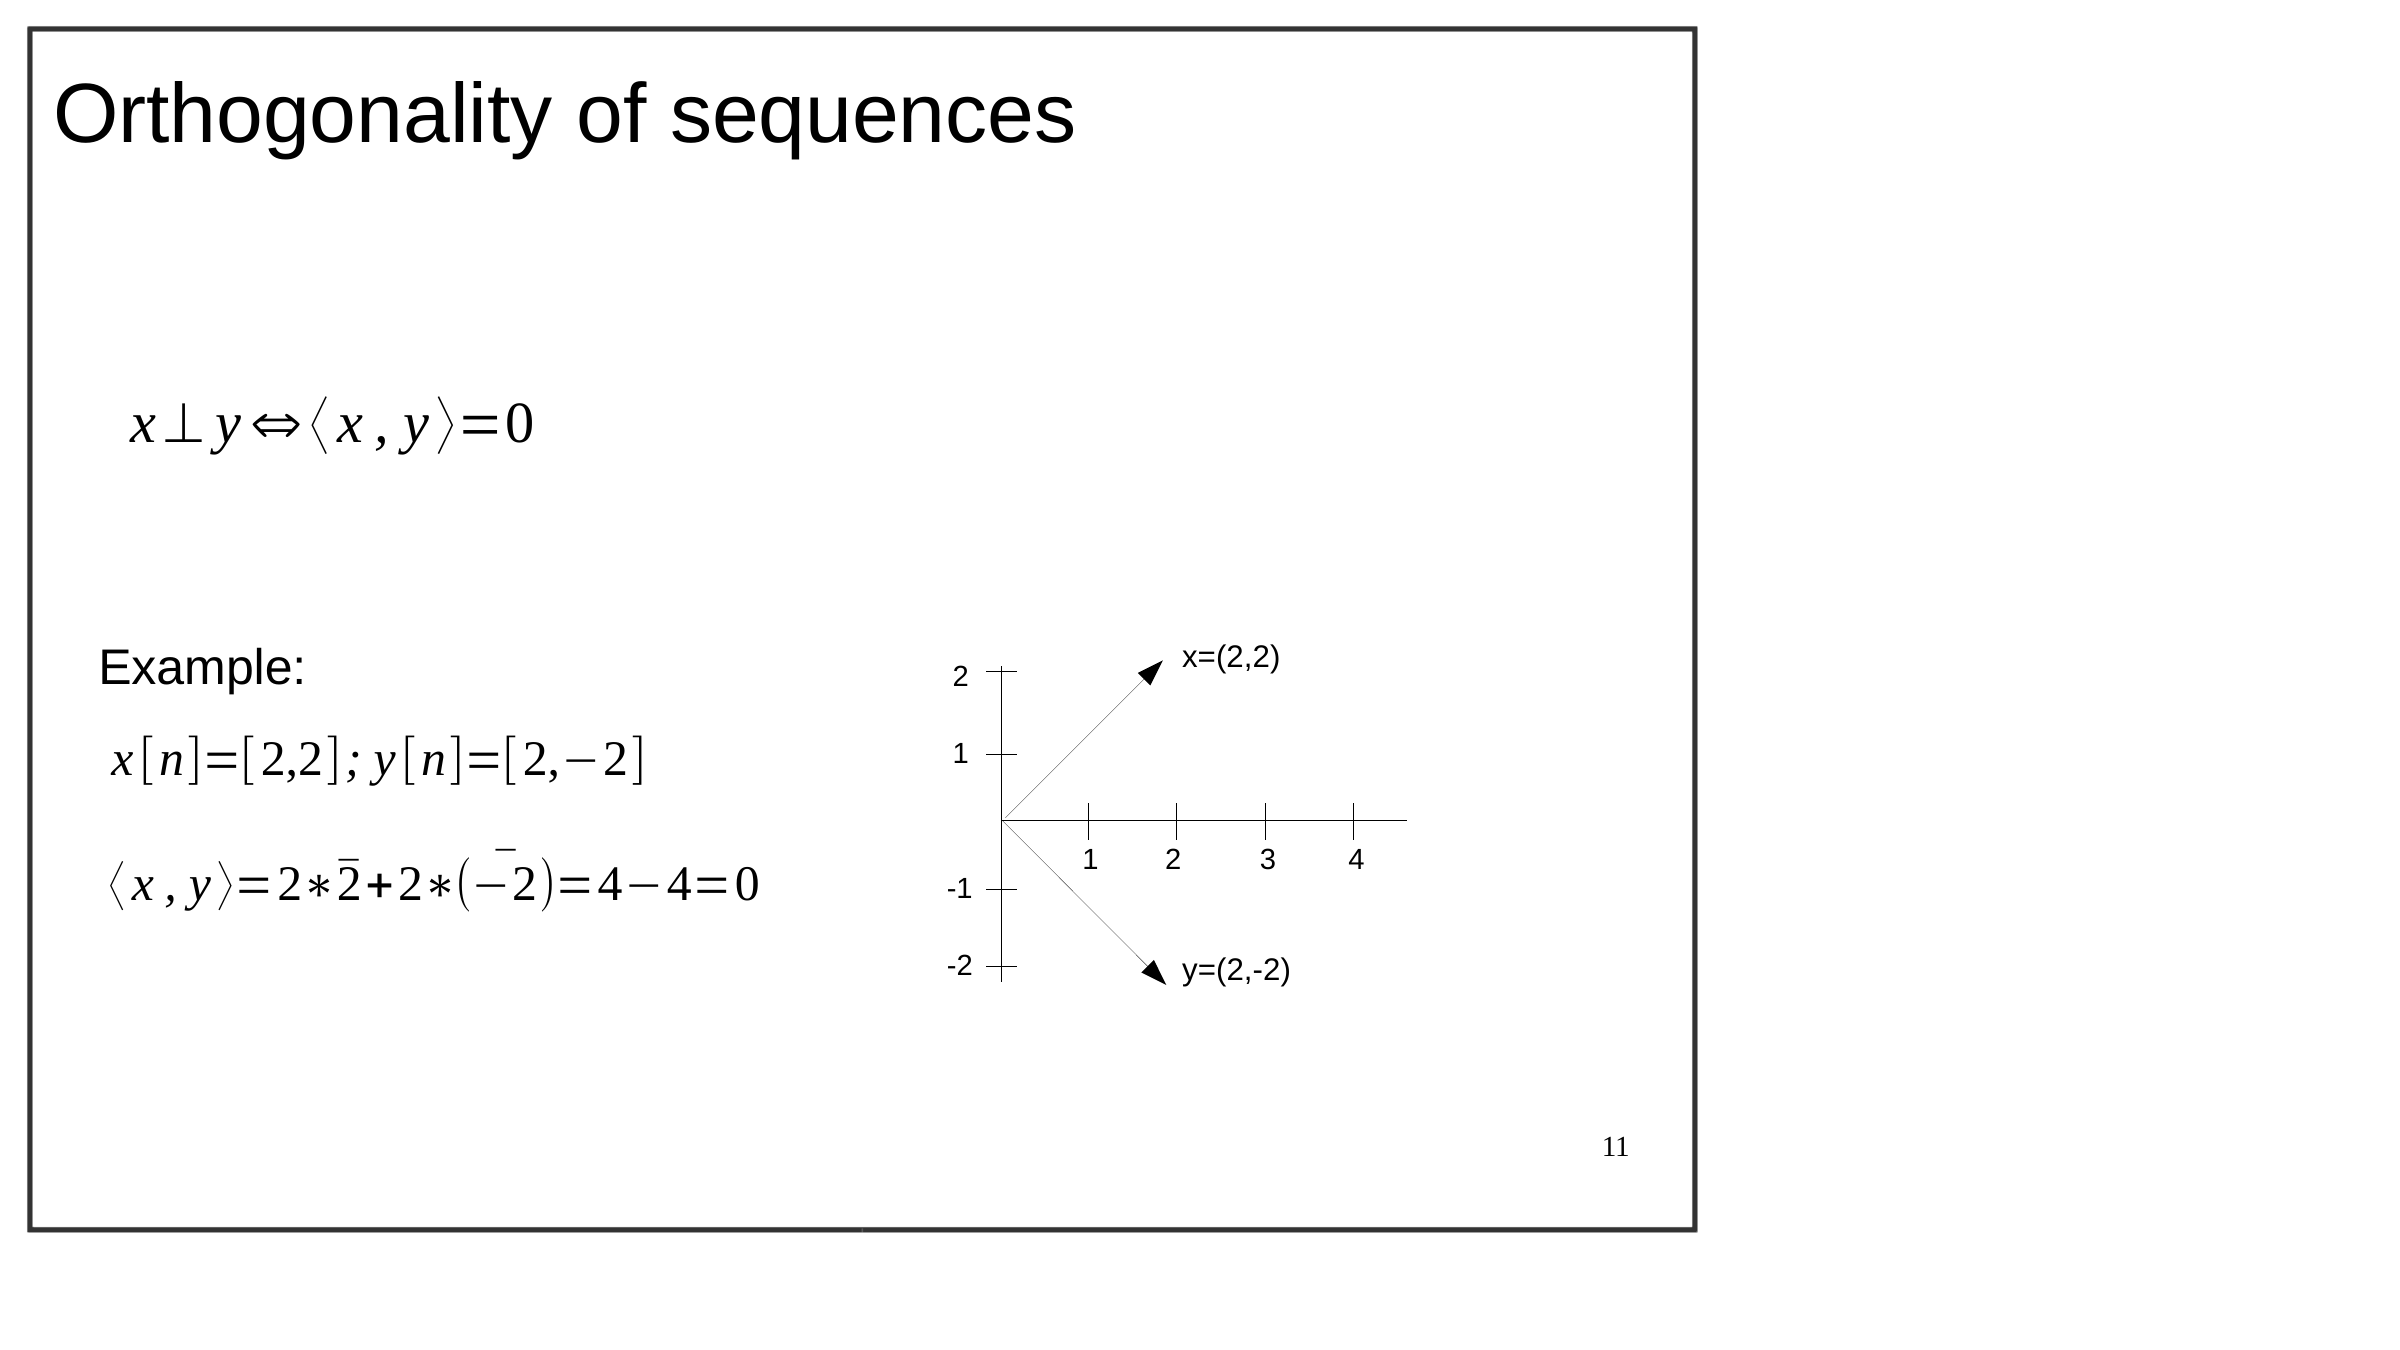

# Orthogonality of sequences
Example:
x=(2,2)
2
1
1
2
3
4
-1
-2
y=(2,-2)
11